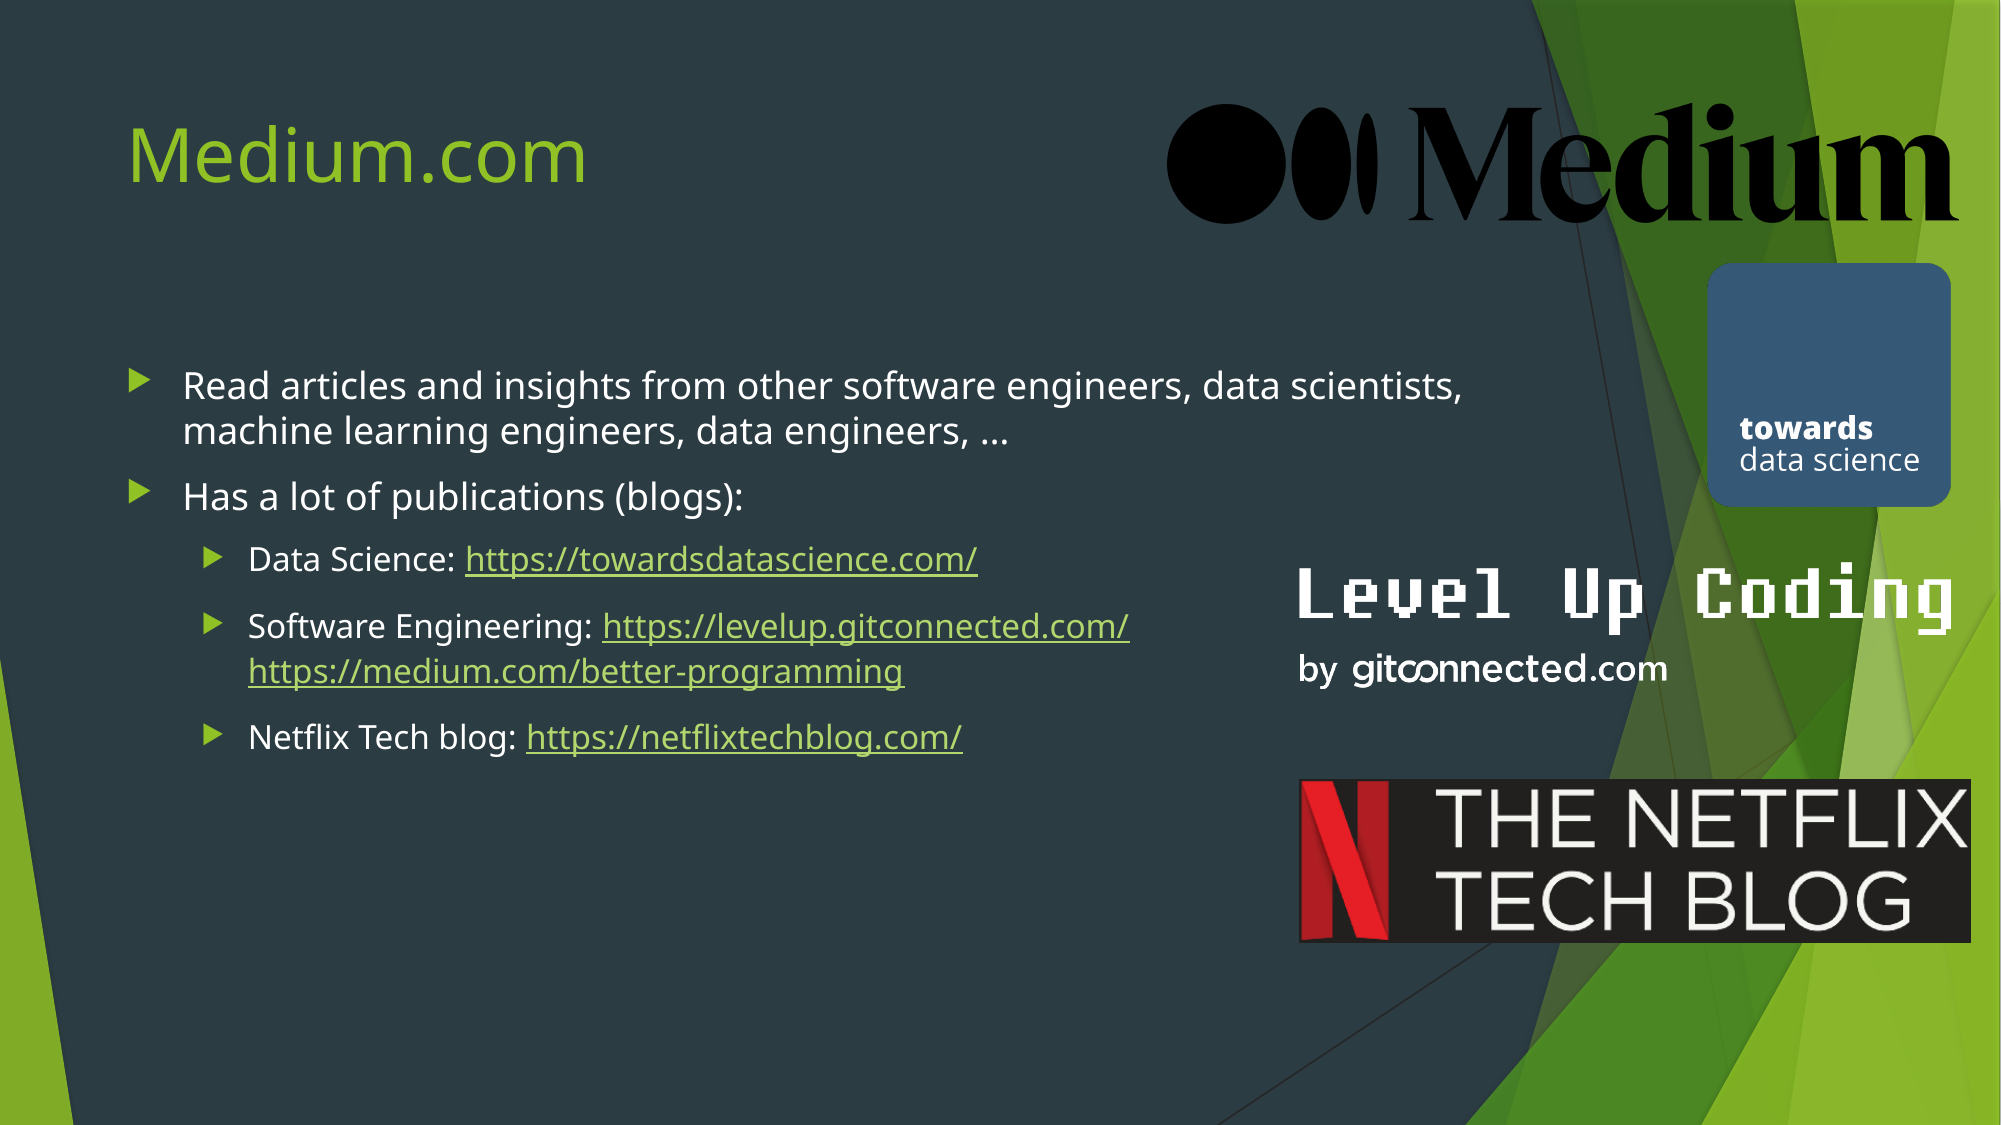

# Medium.com
Read articles and insights from other software engineers, data scientists, machine learning engineers, data engineers, …
Has a lot of publications (blogs):
Data Science: https://towardsdatascience.com/
Software Engineering: https://levelup.gitconnected.com/ https://medium.com/better-programming
Netflix Tech blog: https://netflixtechblog.com/